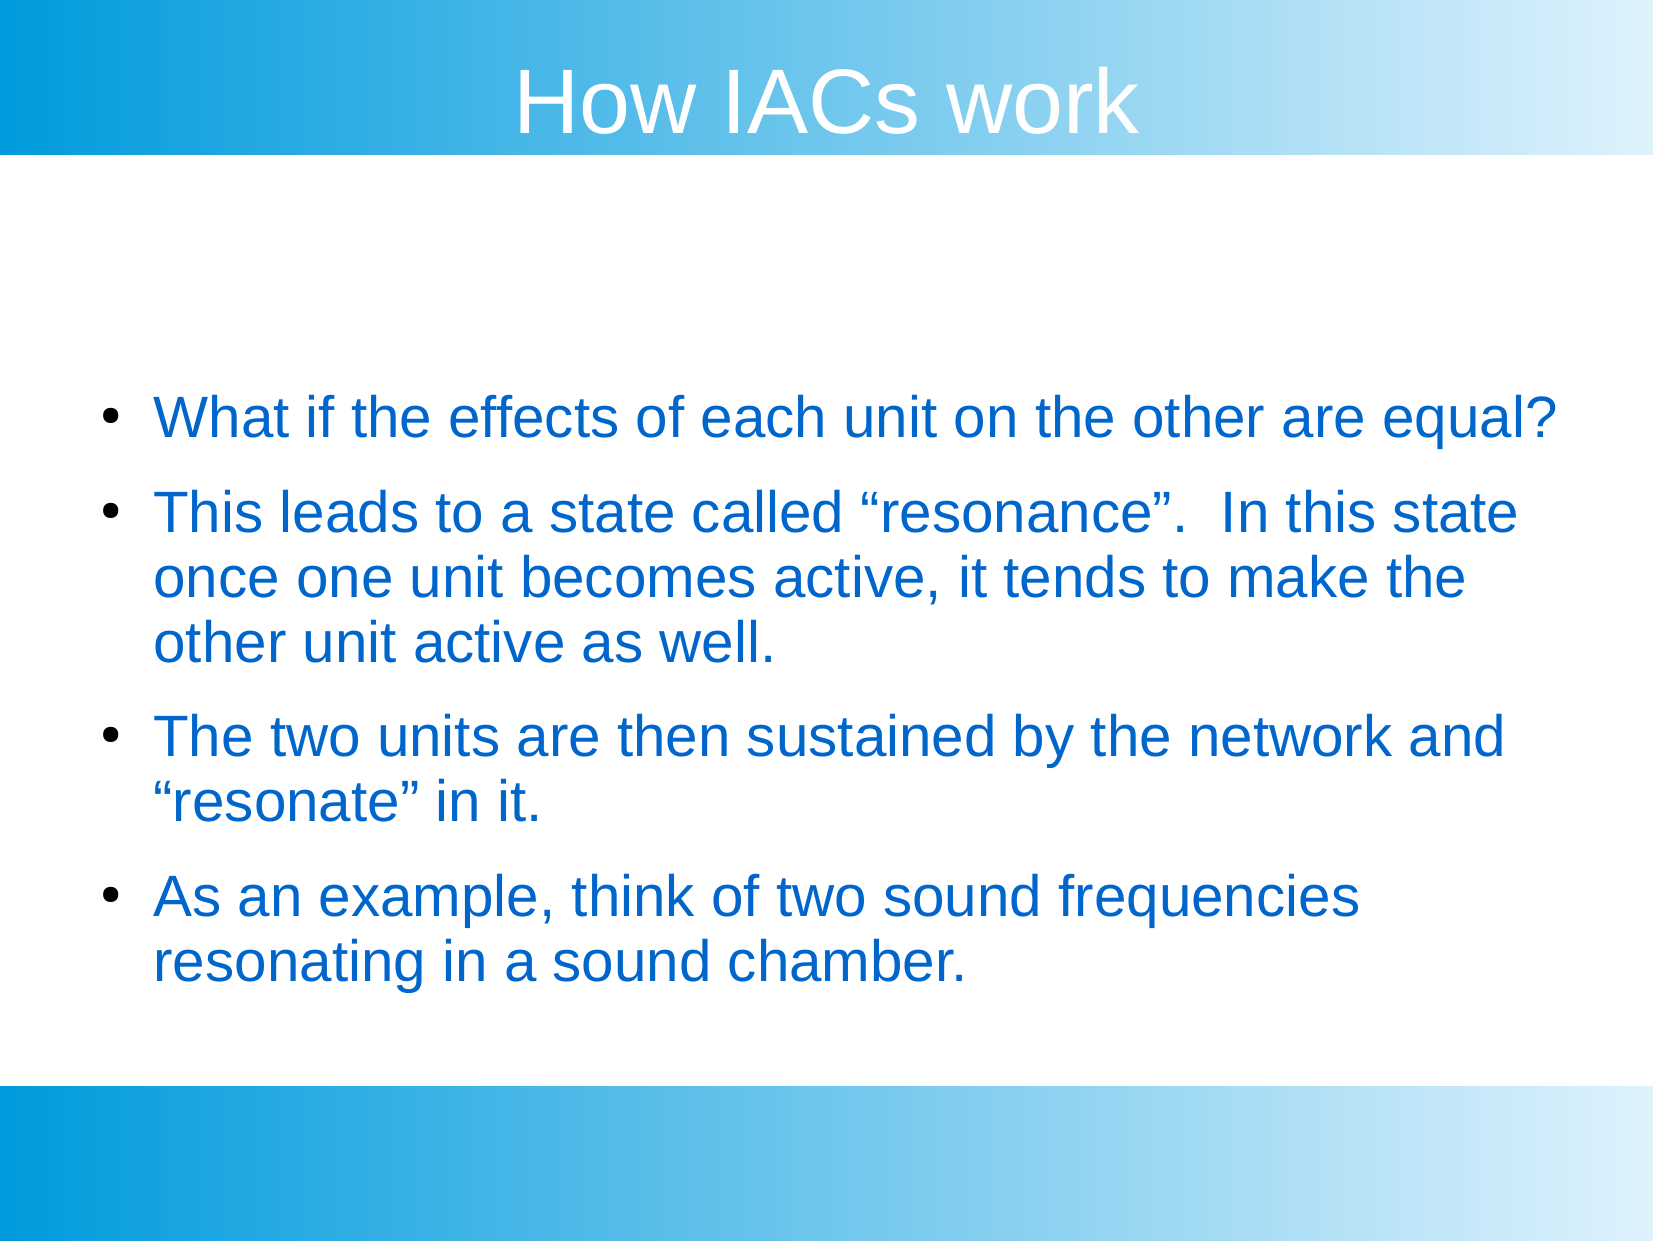

# How IACs work
What if the effects of each unit on the other are equal?
This leads to a state called “resonance”. In this state once one unit becomes active, it tends to make the other unit active as well.
The two units are then sustained by the network and “resonate” in it.
As an example, think of two sound frequencies resonating in a sound chamber.